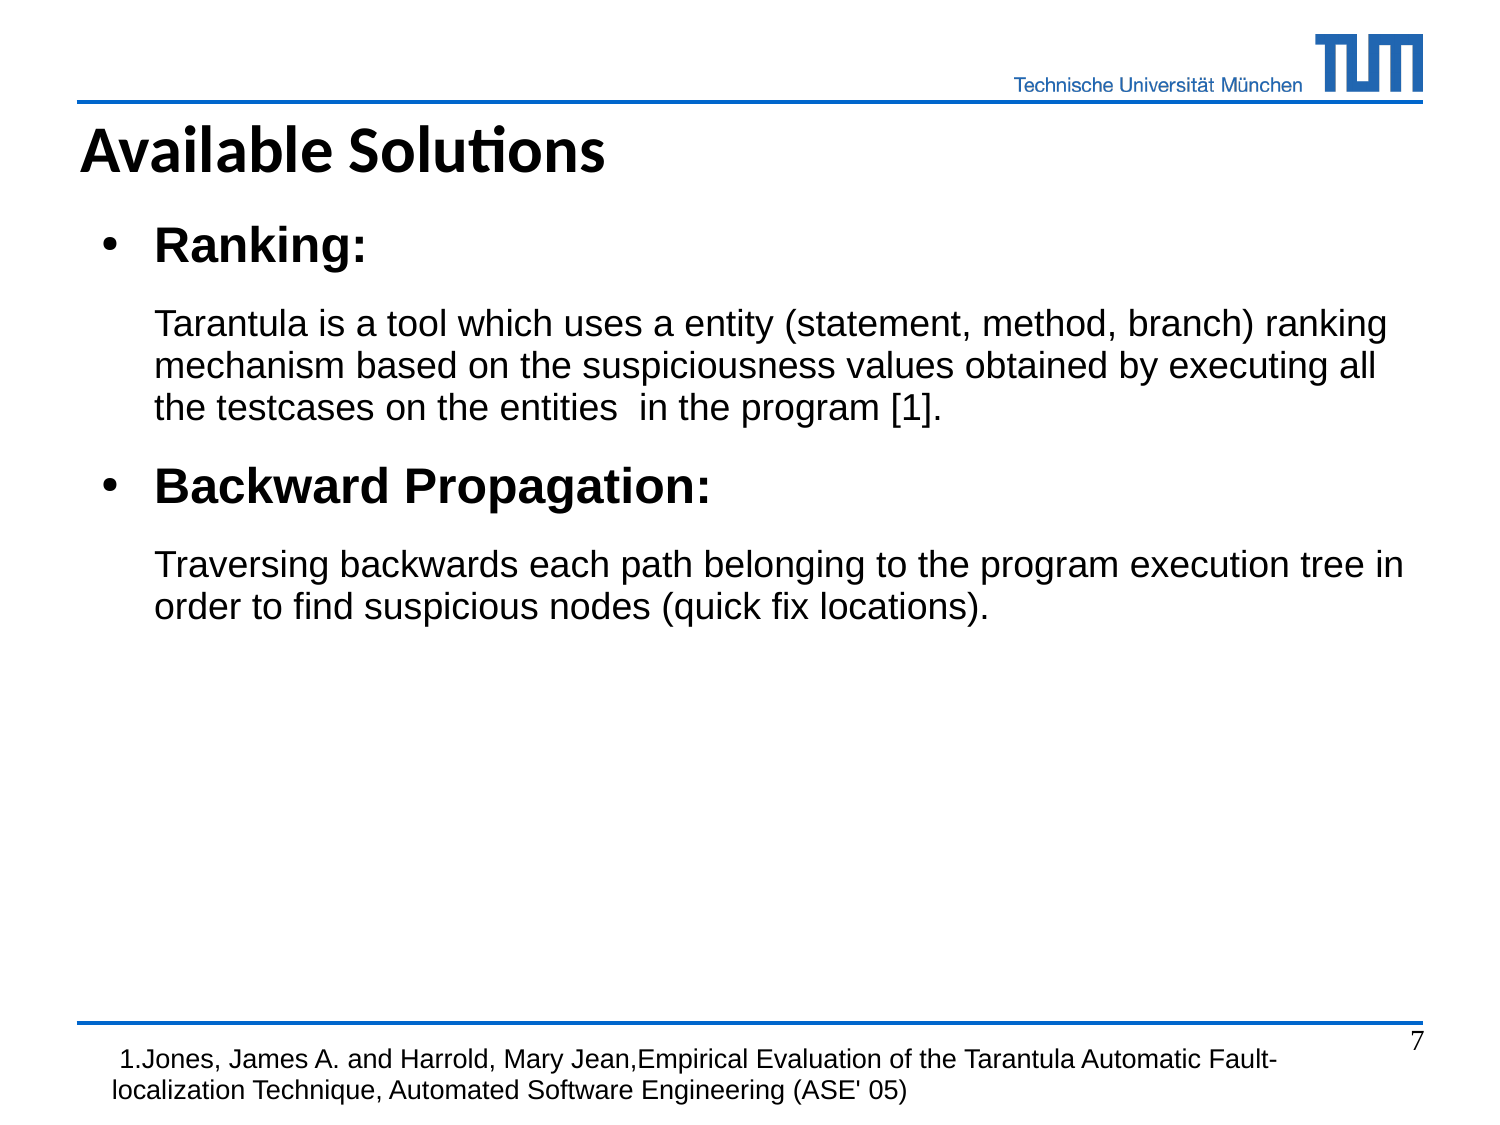

# Available Solutions
Ranking:
Tarantula is a tool which uses a entity (statement, method, branch) ranking mechanism based on the suspiciousness values obtained by executing all the testcases on the entities in the program [1].
Backward Propagation:
Traversing backwards each path belonging to the program execution tree in order to find suspicious nodes (quick fix locations).
7
 1.Jones, James A. and Harrold, Mary Jean,Empirical Evaluation of the Tarantula Automatic Fault- localization Technique, Automated Software Engineering (ASE' 05)